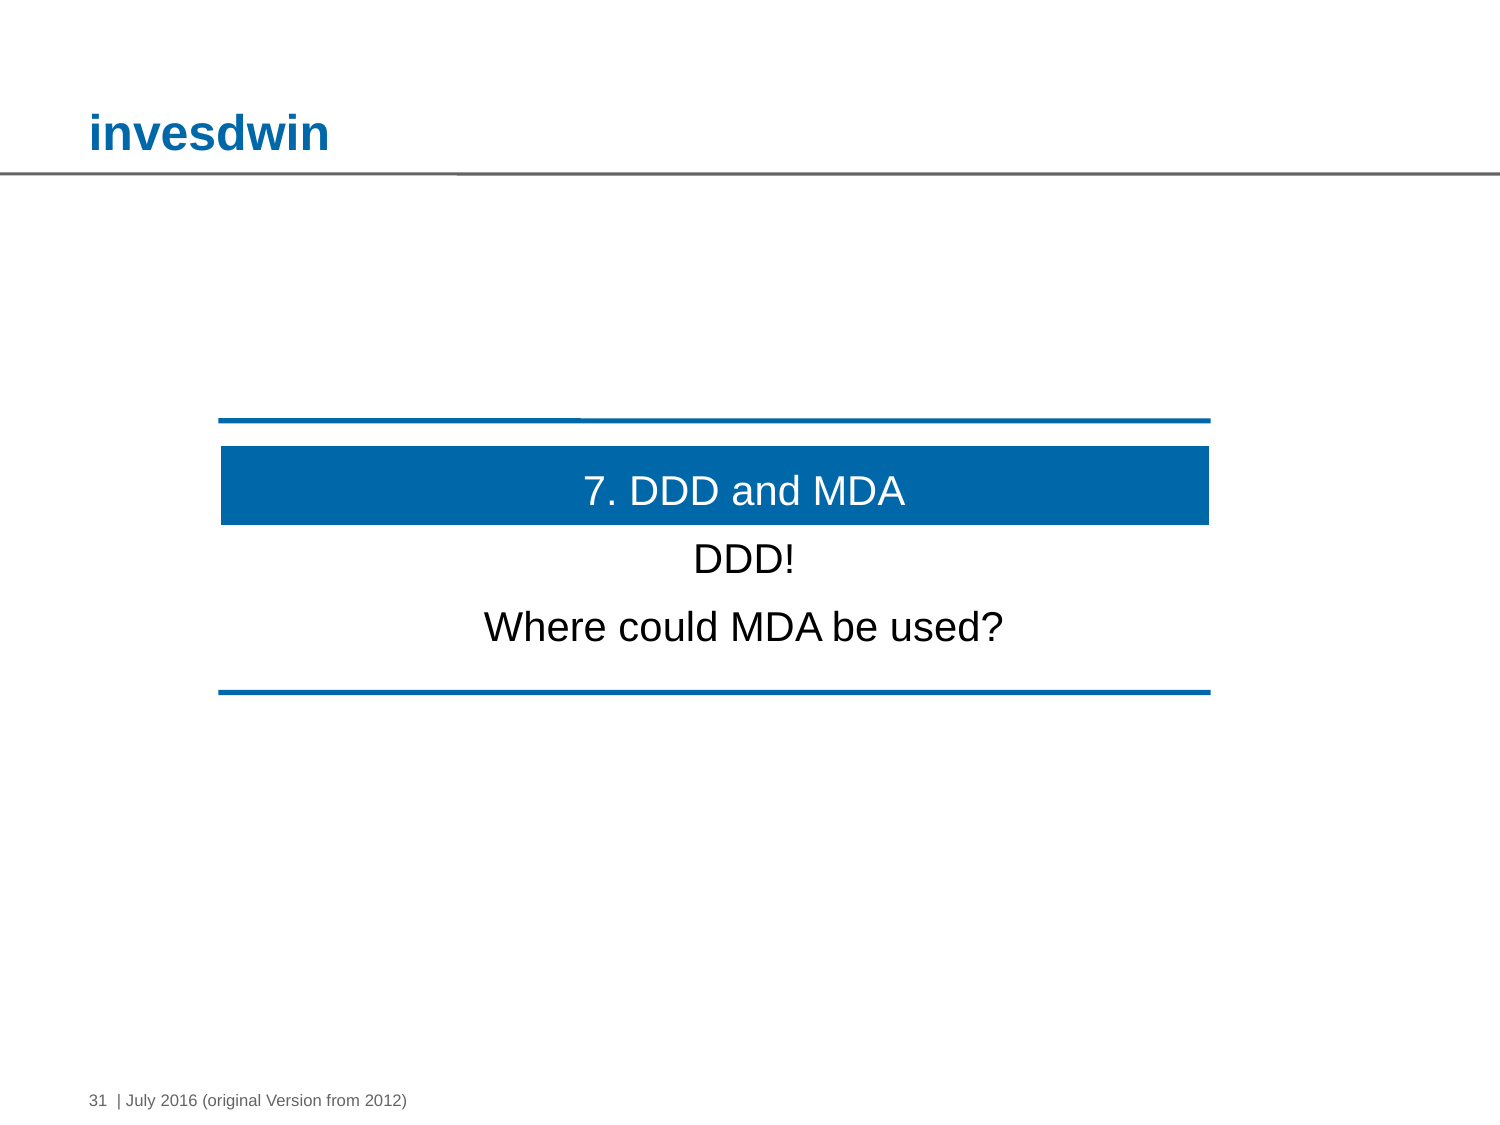

# invesdwin
7. DDD and MDA
DDD!
Where could MDA be used?